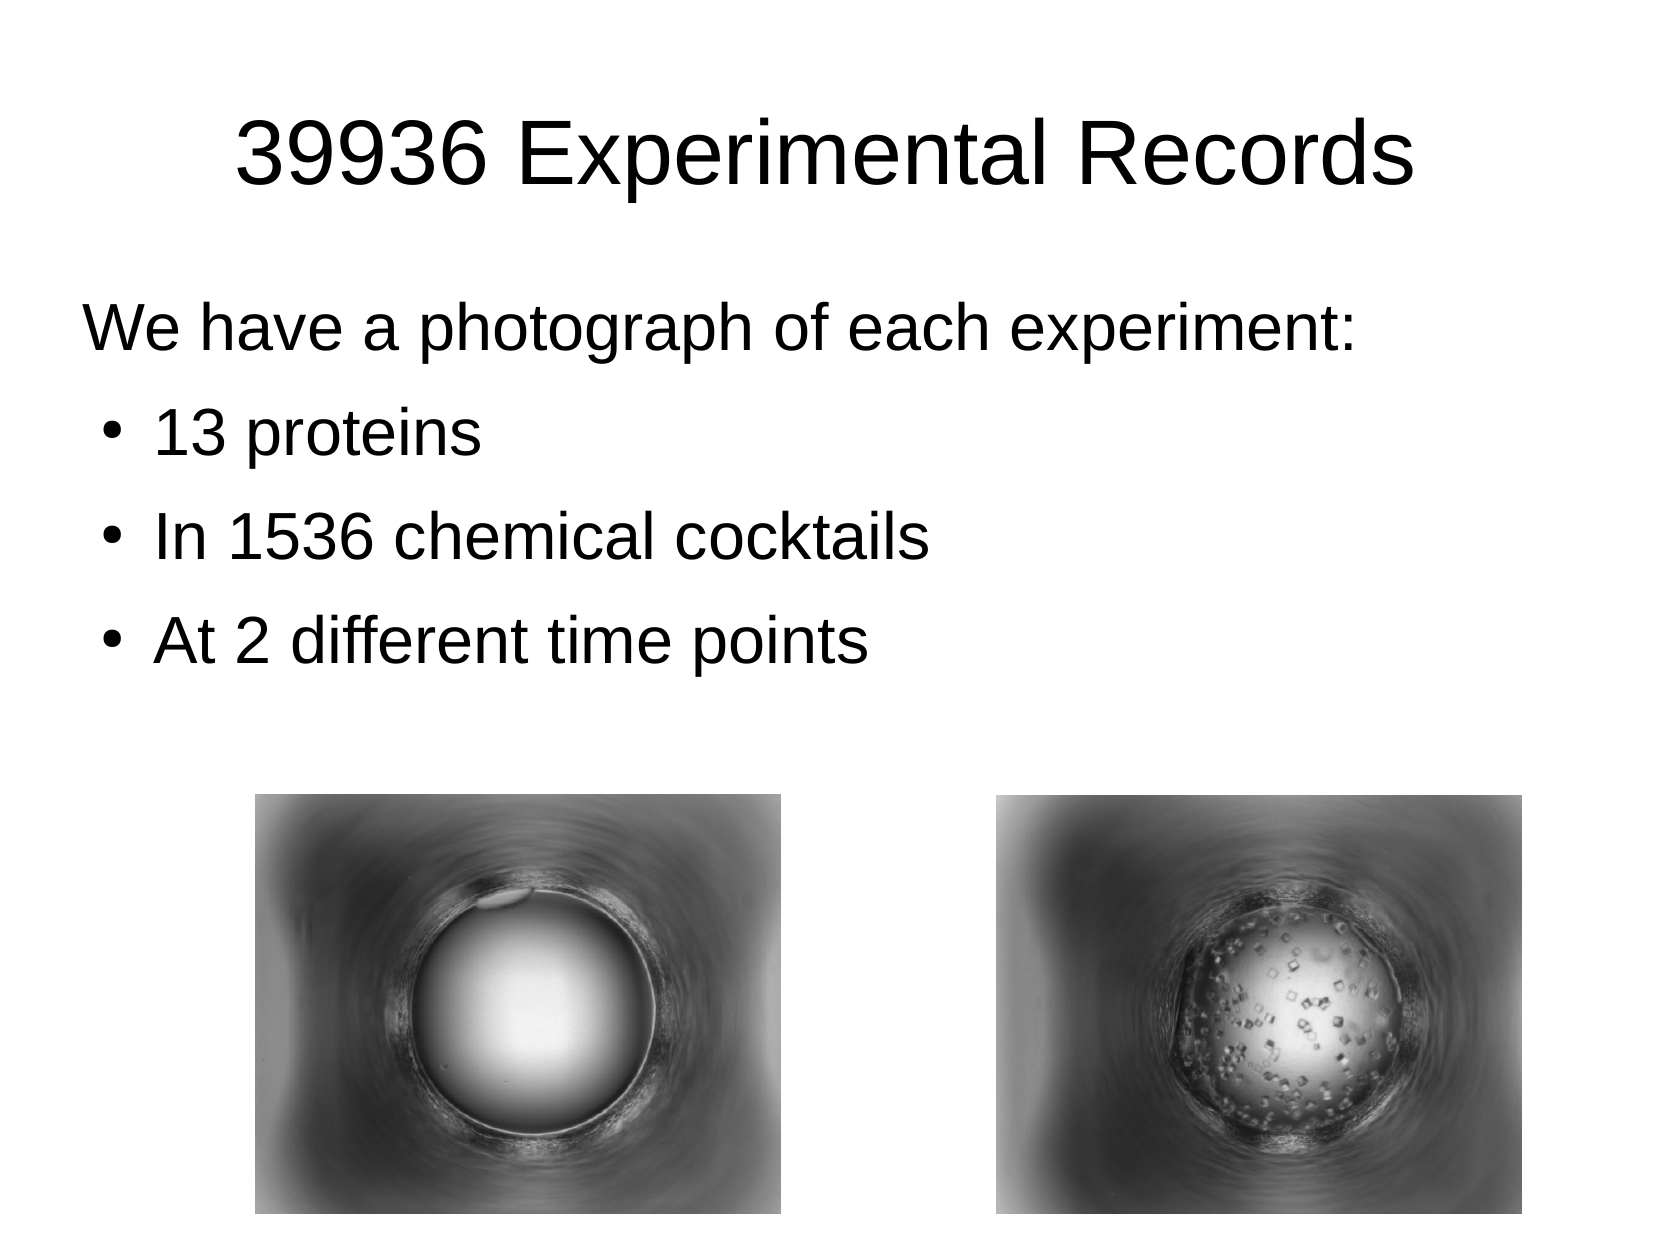

# 39936 Experimental Records
We have a photograph of each experiment:
13 proteins
In 1536 chemical cocktails
At 2 different time points